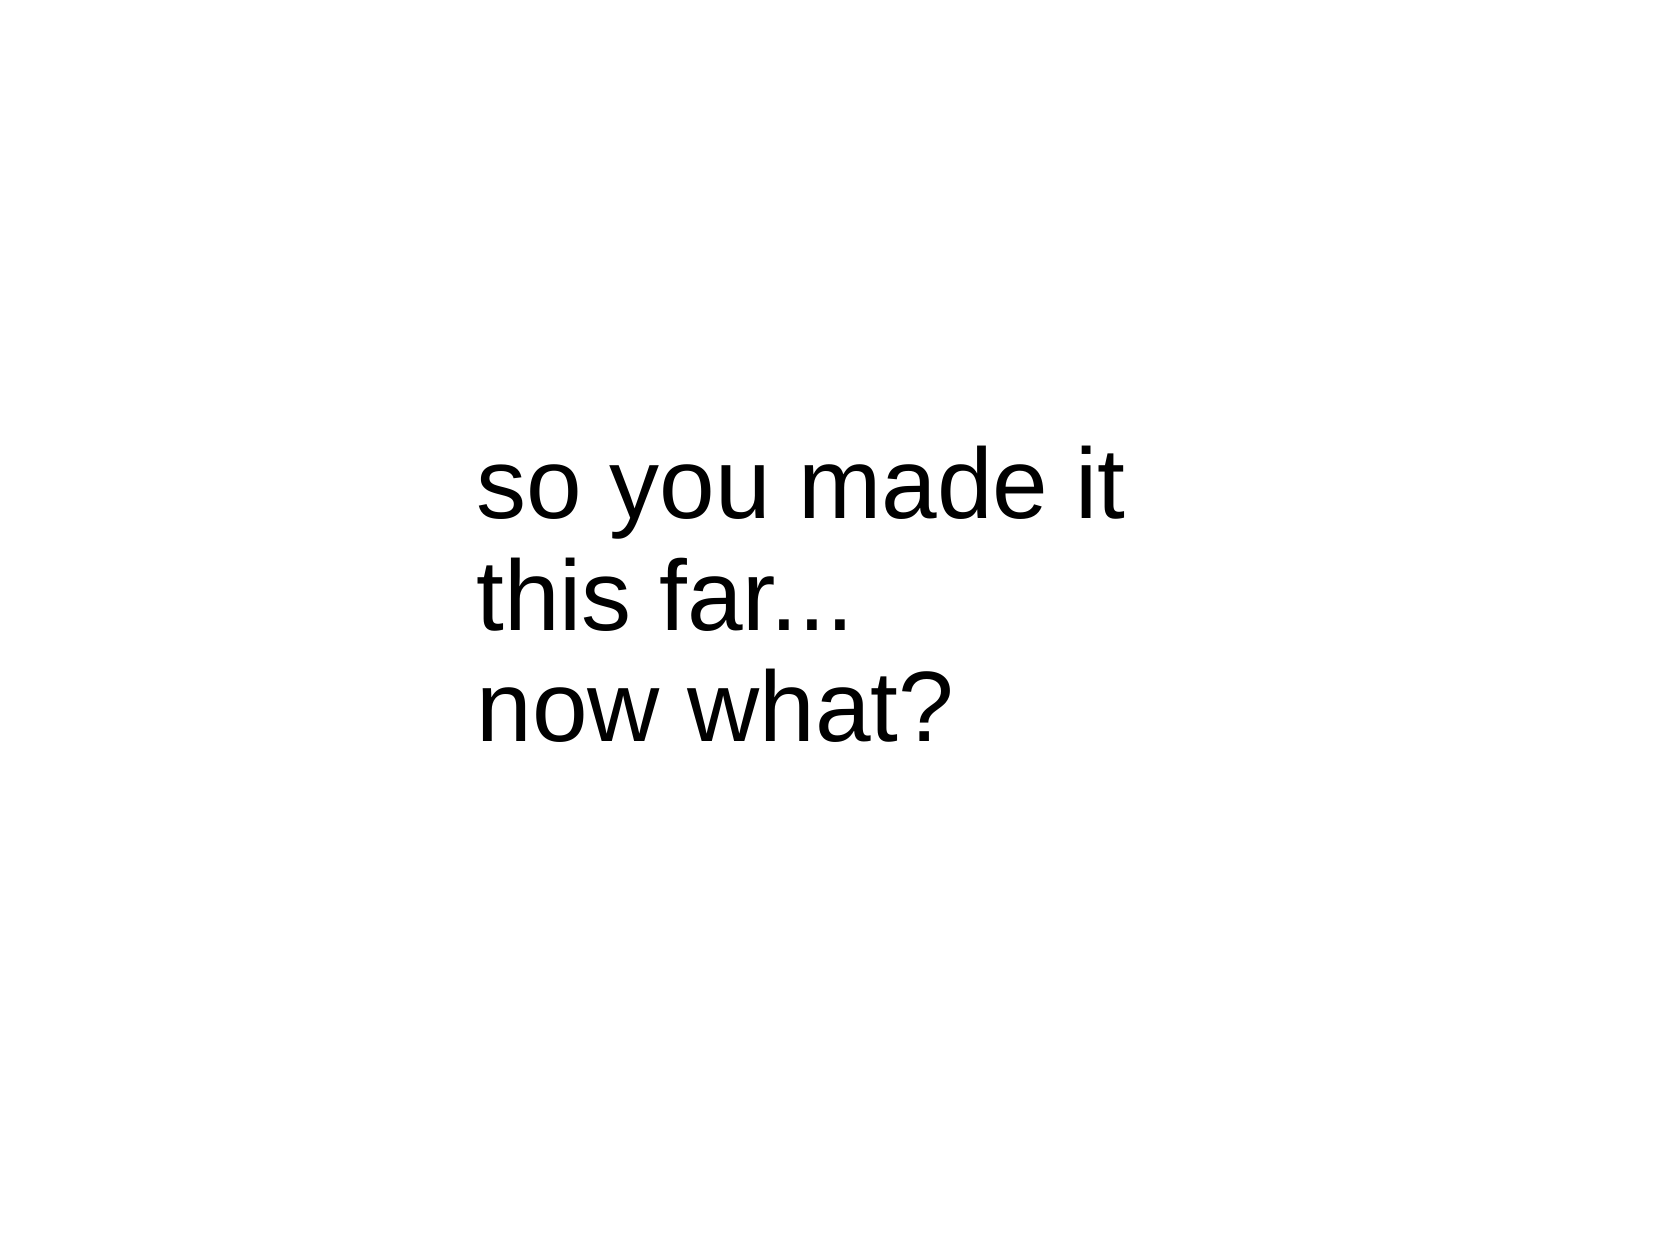

so you made it this far...
now what?